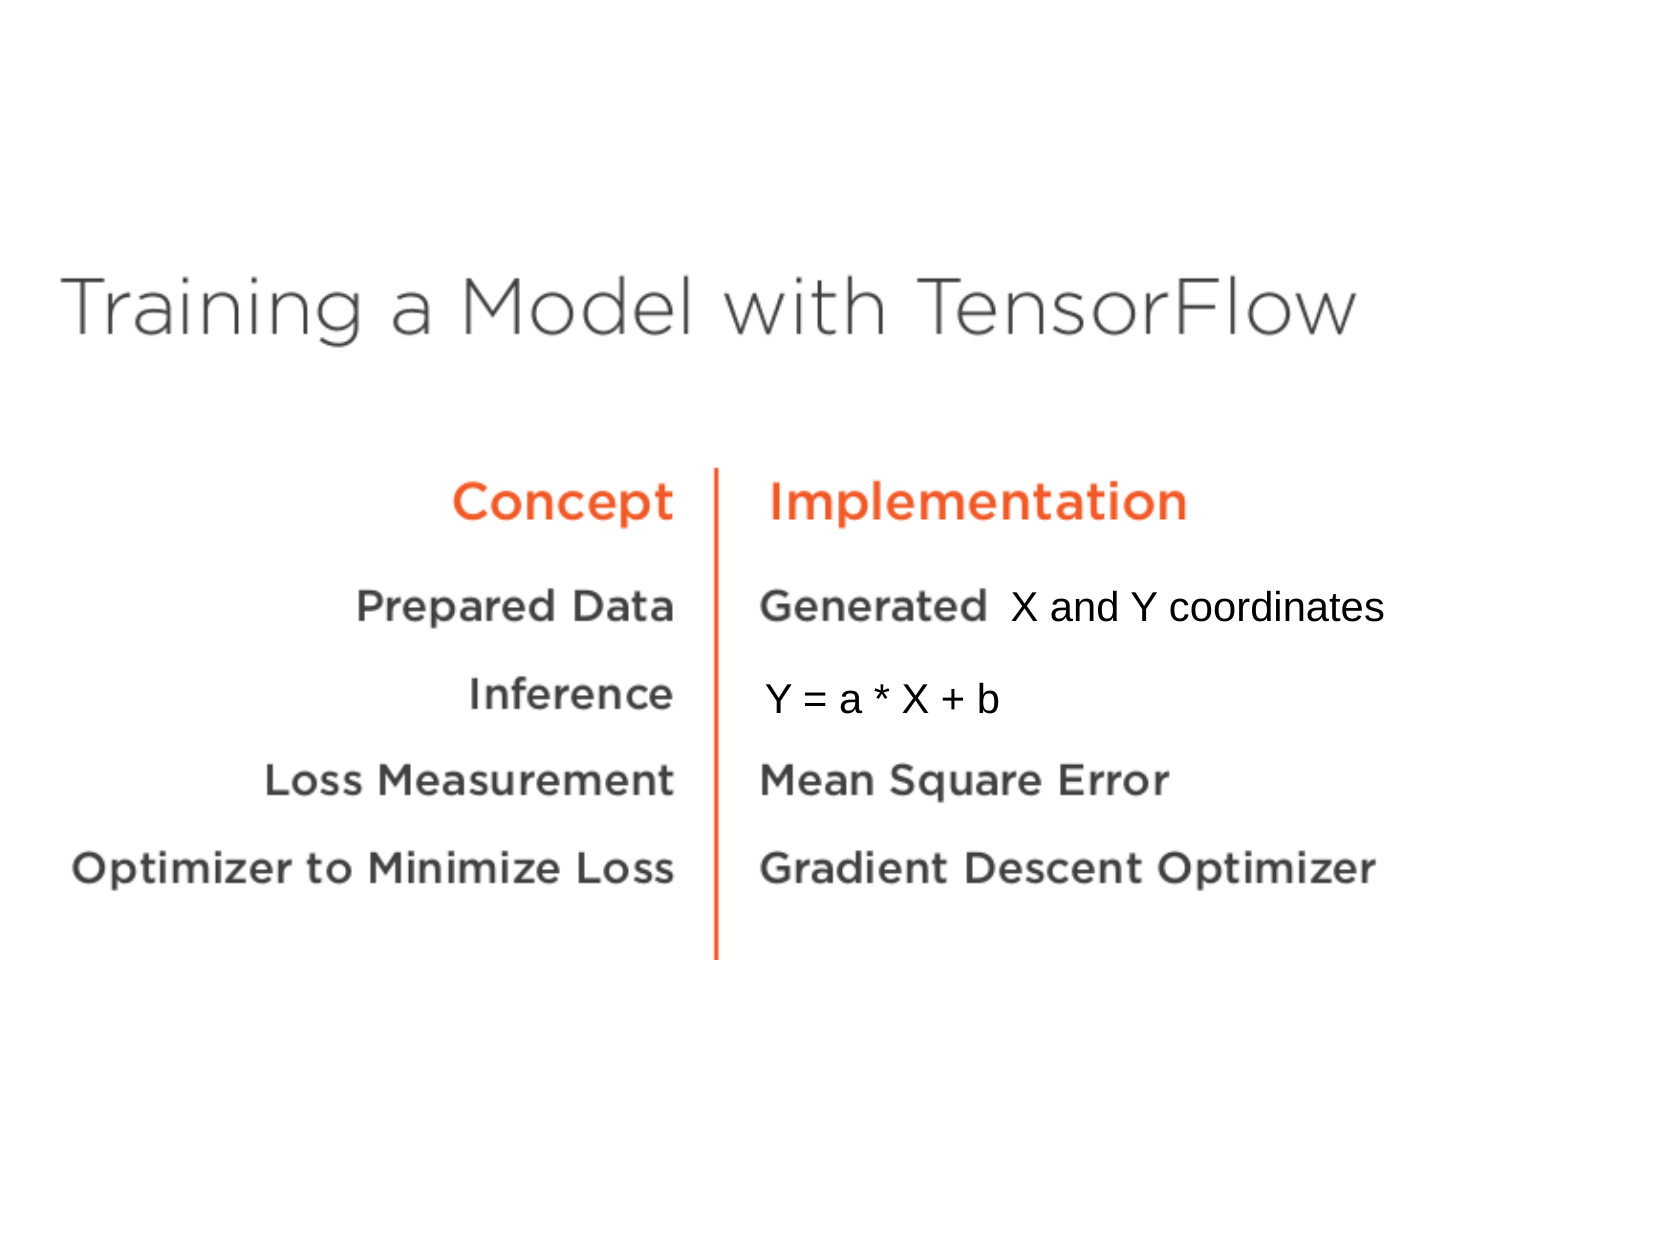

X and Y coordinates
Y = a * X + b